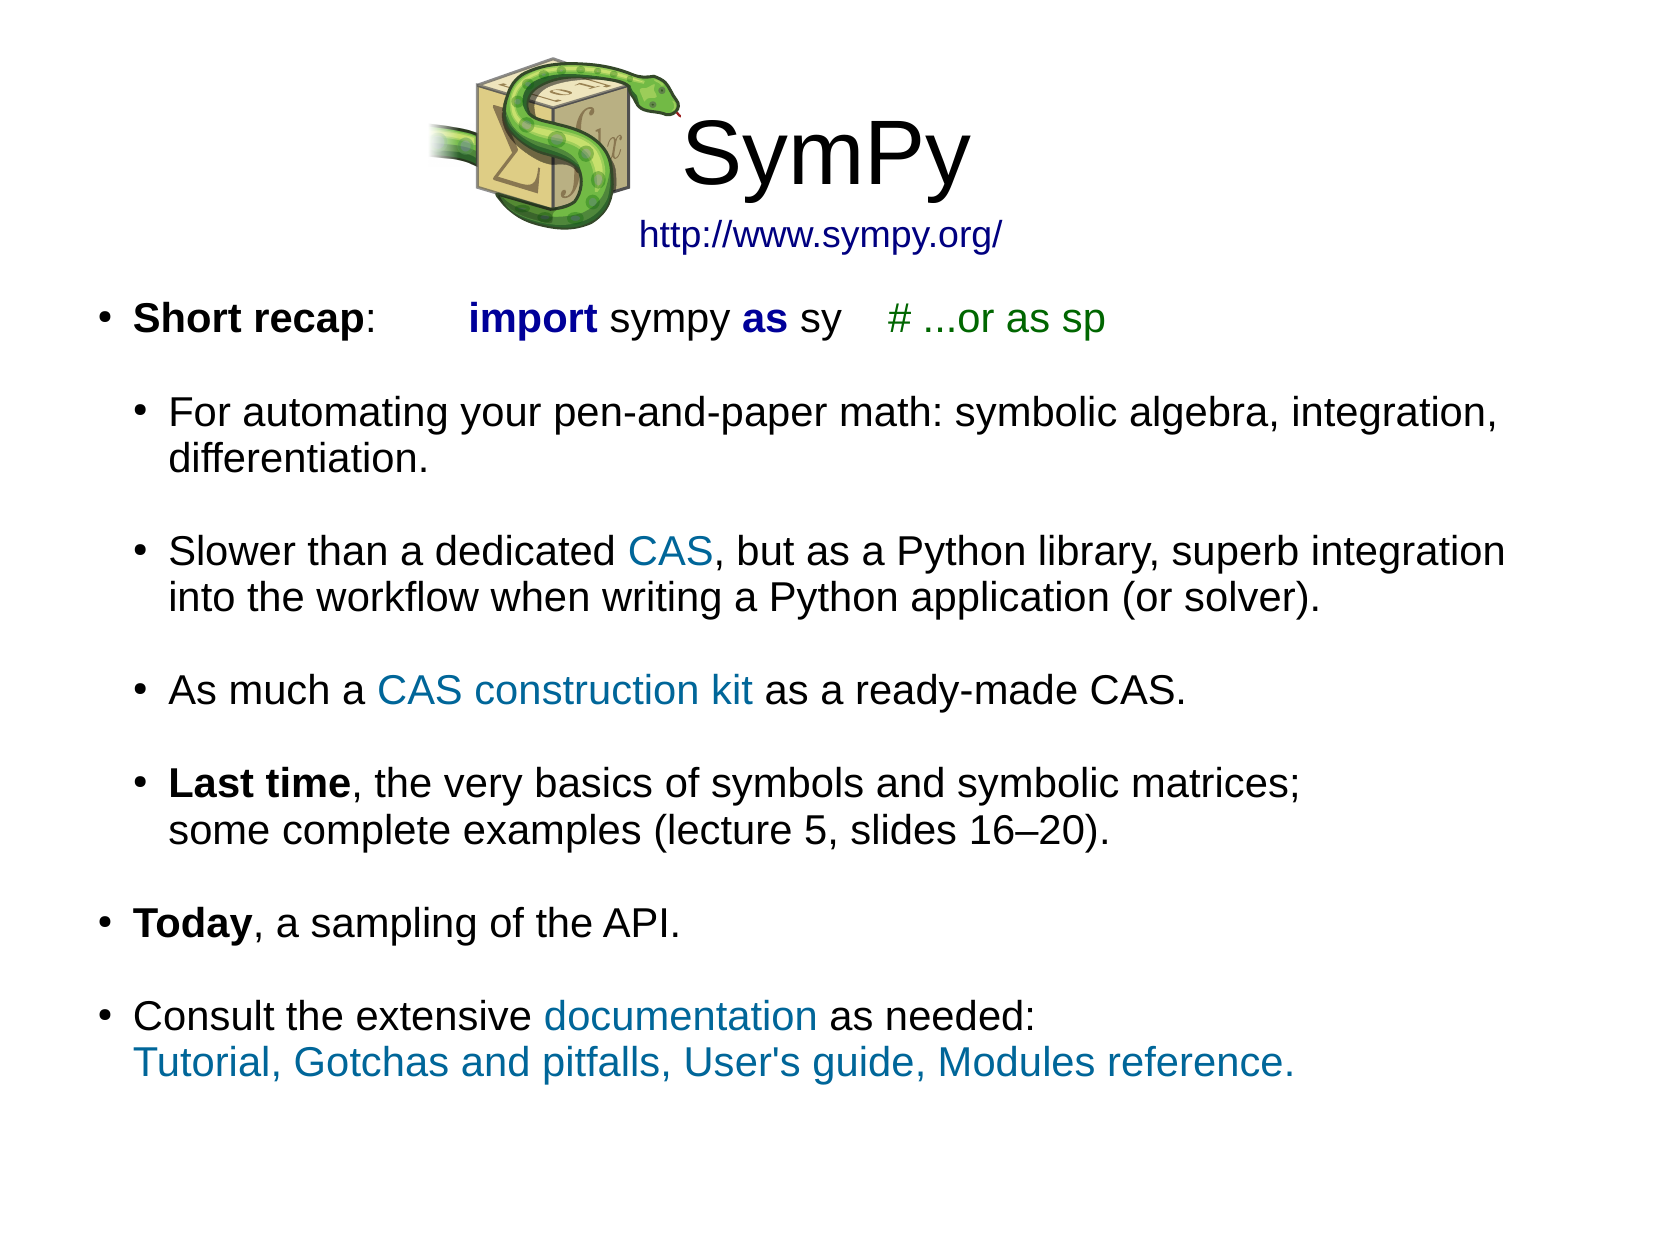

# SymPy
http://www.sympy.org/
Short recap: import sympy as sy # ...or as sp
For automating your pen-and-paper math: symbolic algebra, integration, differentiation.
Slower than a dedicated CAS, but as a Python library, superb integration into the workflow when writing a Python application (or solver).
As much a CAS construction kit as a ready-made CAS.
Last time, the very basics of symbols and symbolic matrices;
some complete examples (lecture 5, slides 16–20).
Today, a sampling of the API.
Consult the extensive documentation as needed:
Tutorial, Gotchas and pitfalls, User's guide, Modules reference.